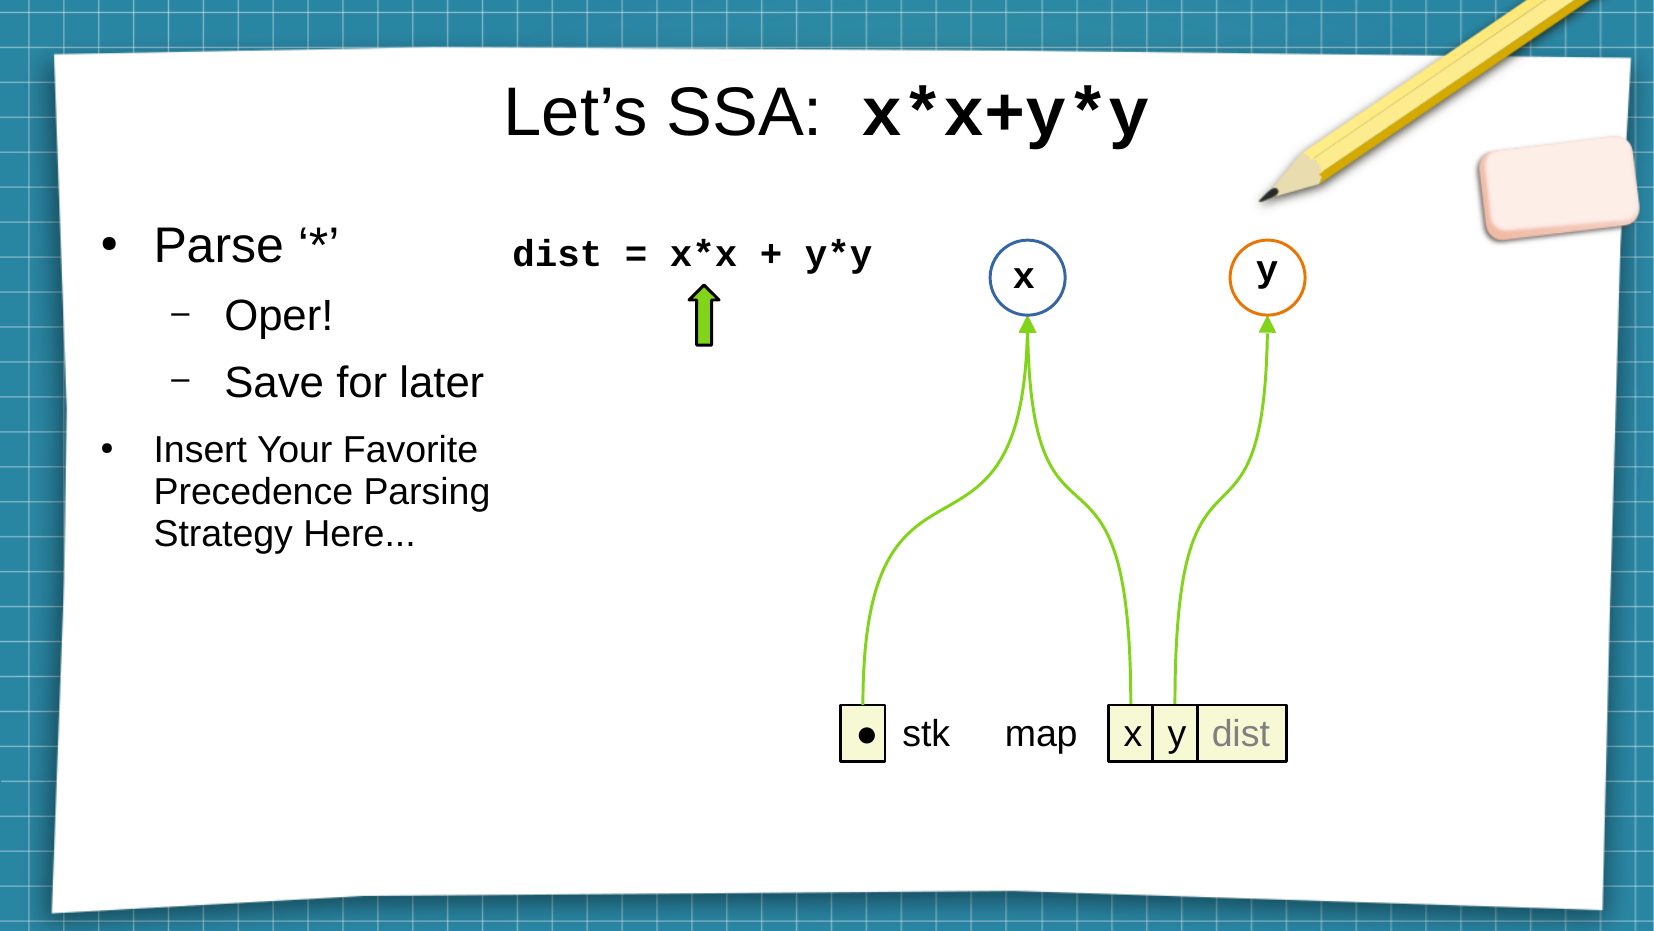

# Let’s SSA: x*x+y*y
Parse ‘*’
Oper!
Save for later
Insert Your Favorite Precedence Parsing Strategy Here...
dist = x*x + y*y
y
x
●
stk
x
y
dist
map